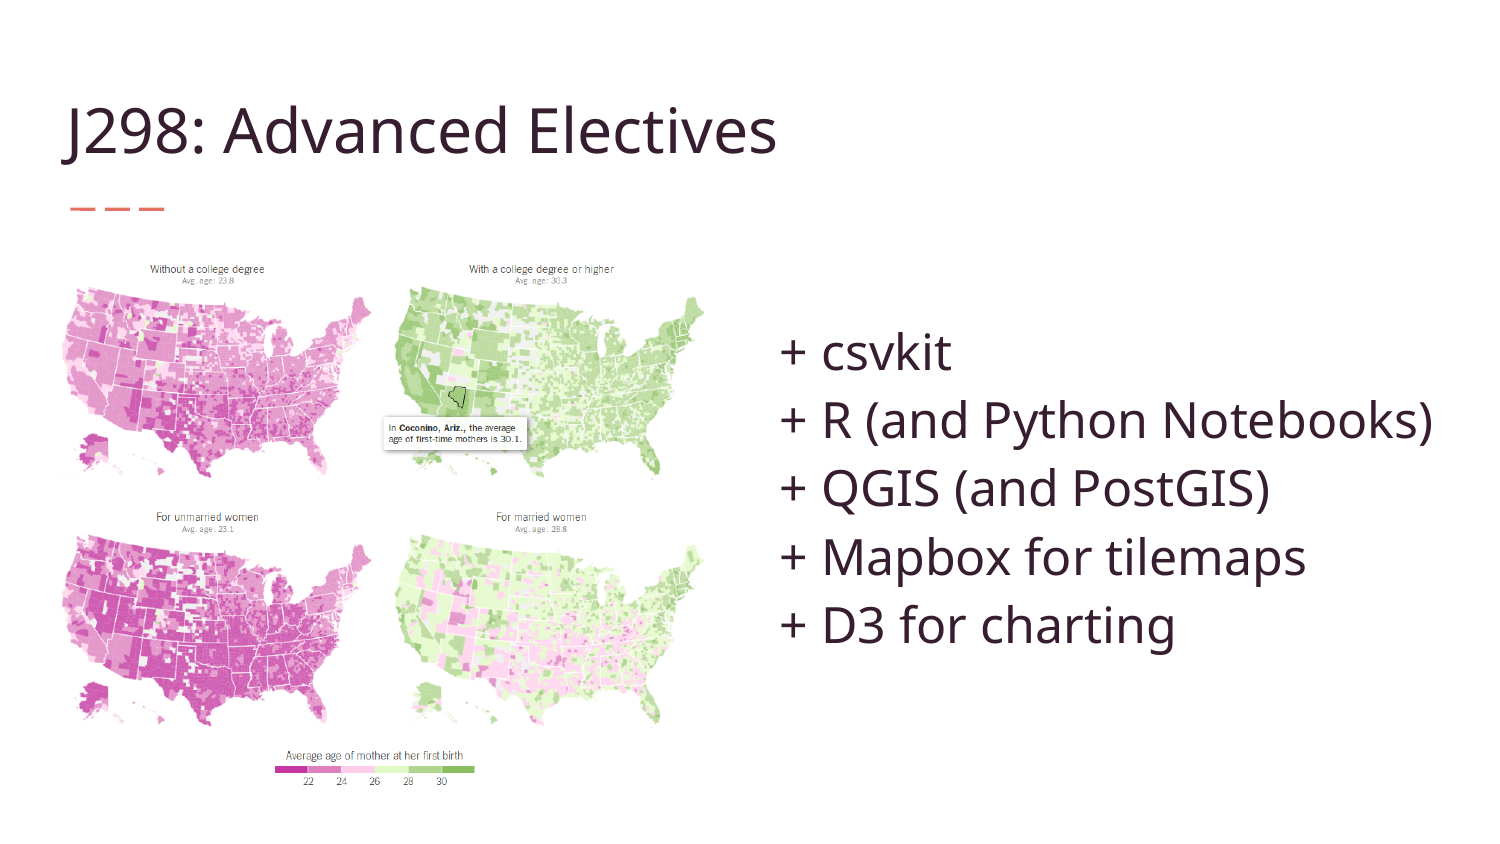

J298: Advanced Electives
+ csvkit
+ R (and Python Notebooks)
+ QGIS (and PostGIS)
+ Mapbox for tilemaps
+ D3 for charting
# Not those bots